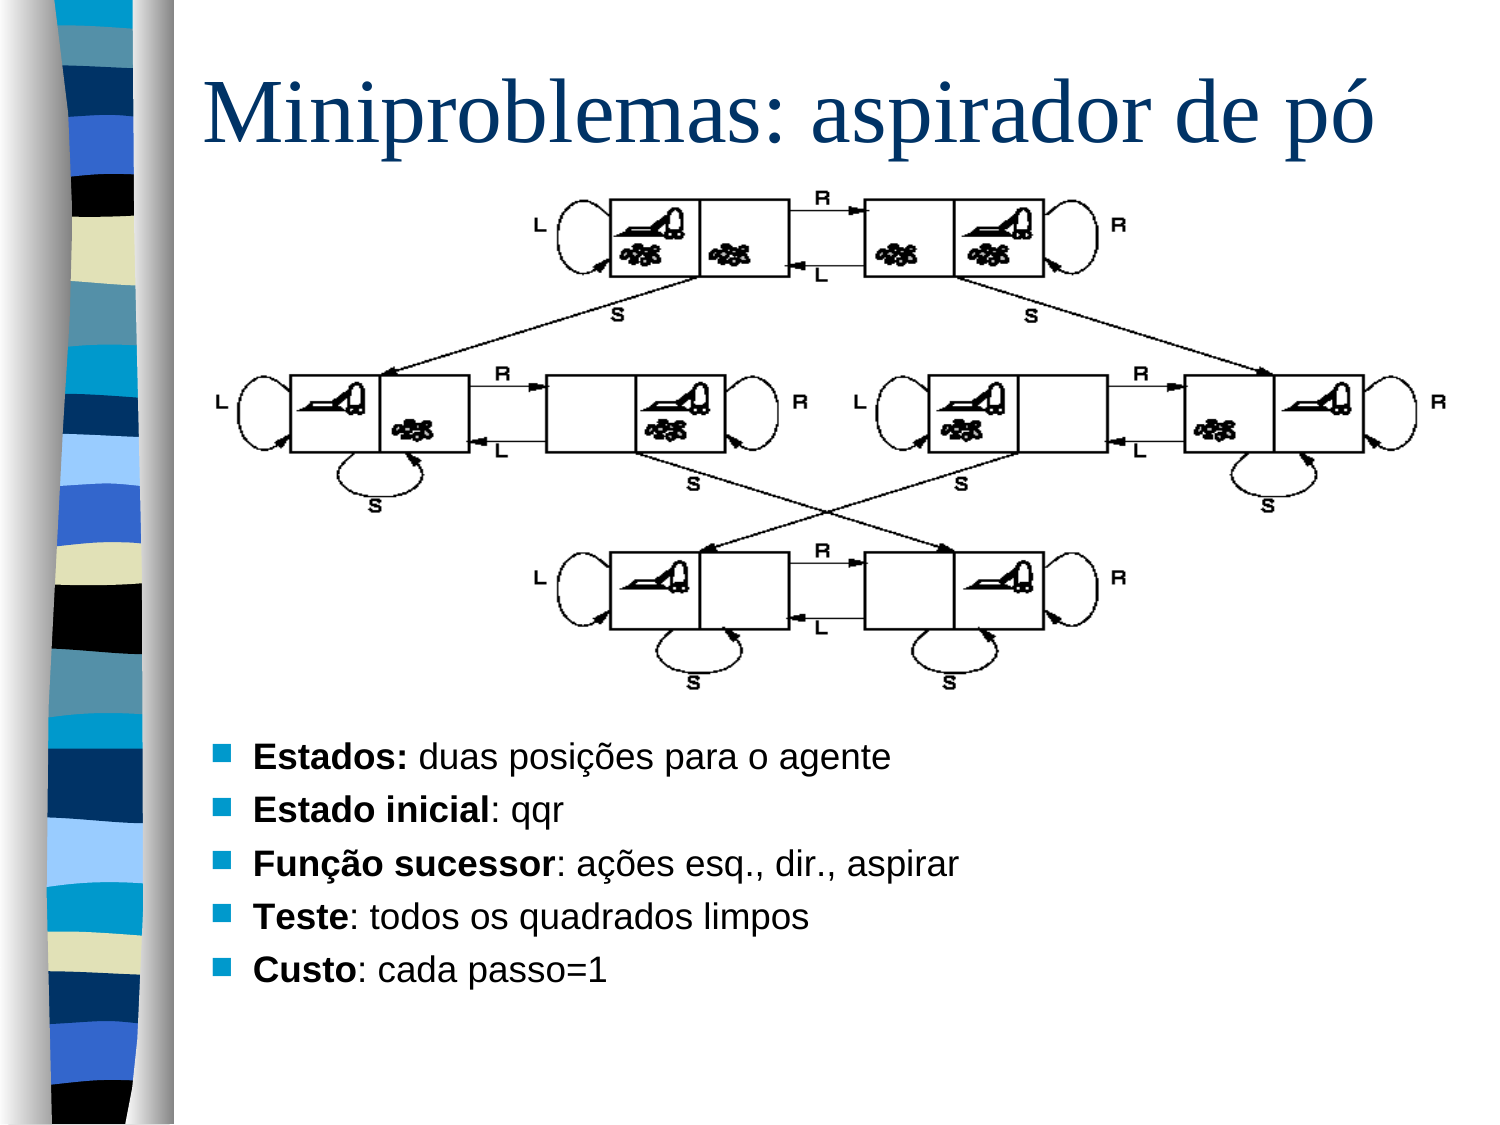

# Miniproblemas: aspirador de pó
Estados: duas posições para o agente
Estado inicial: qqr
Função sucessor: ações esq., dir., aspirar
Teste: todos os quadrados limpos
Custo: cada passo=1